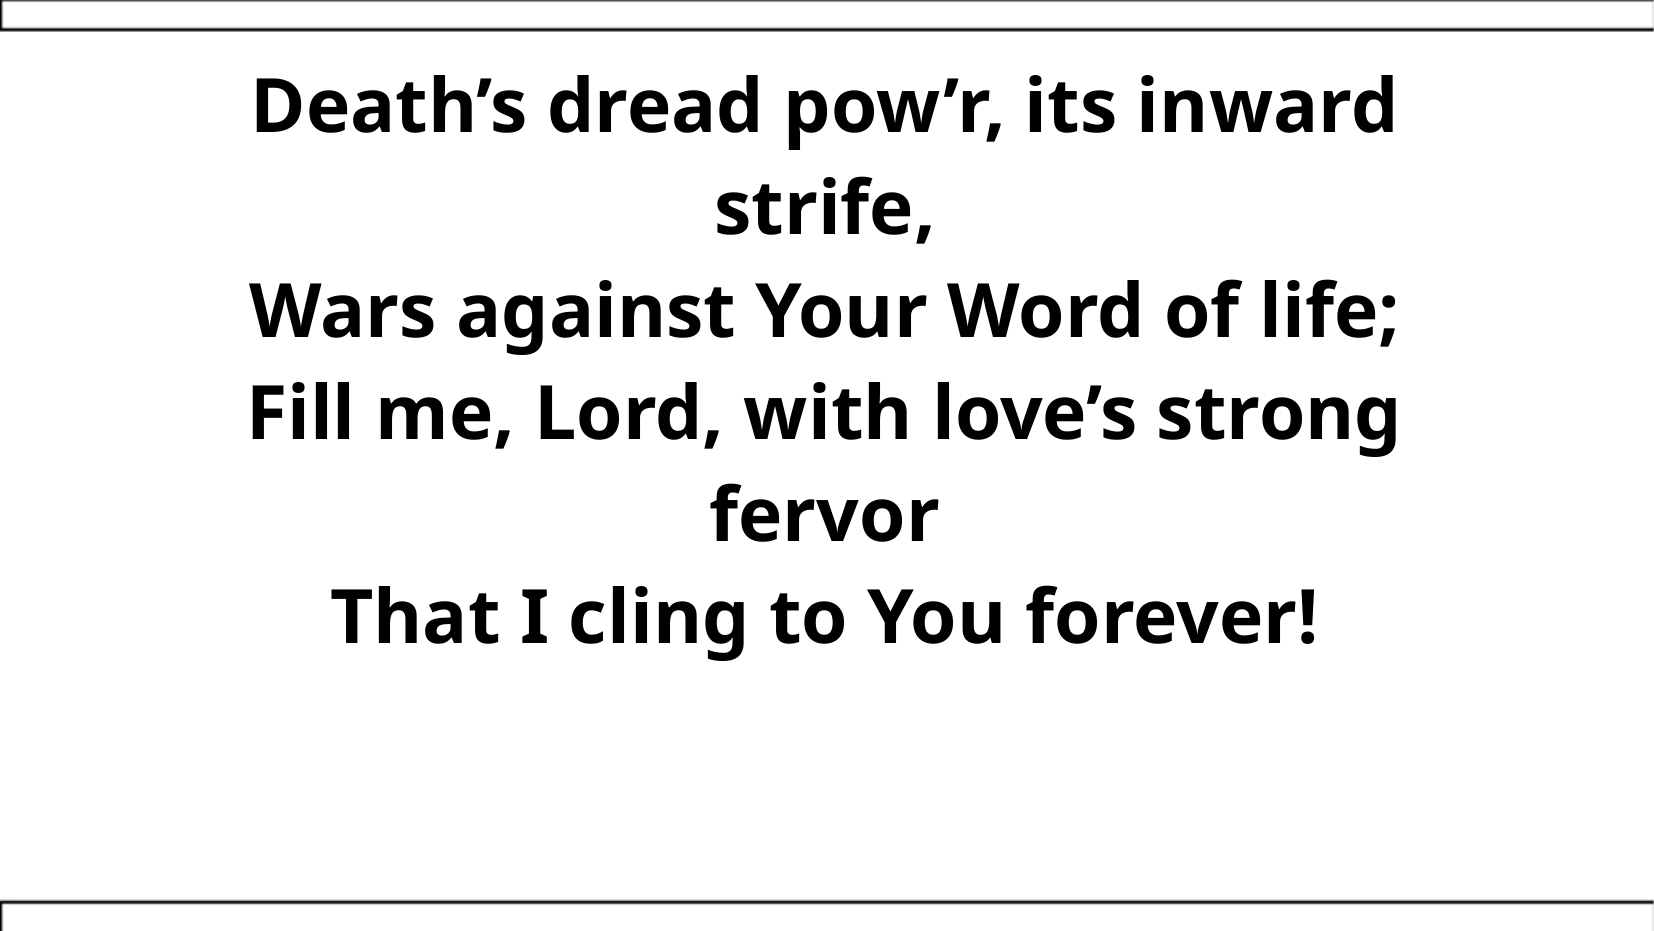

Death’s dread pow’r, its inward strife,
Wars against Your Word of life;
Fill me, Lord, with love’s strong fervor
That I cling to You forever!